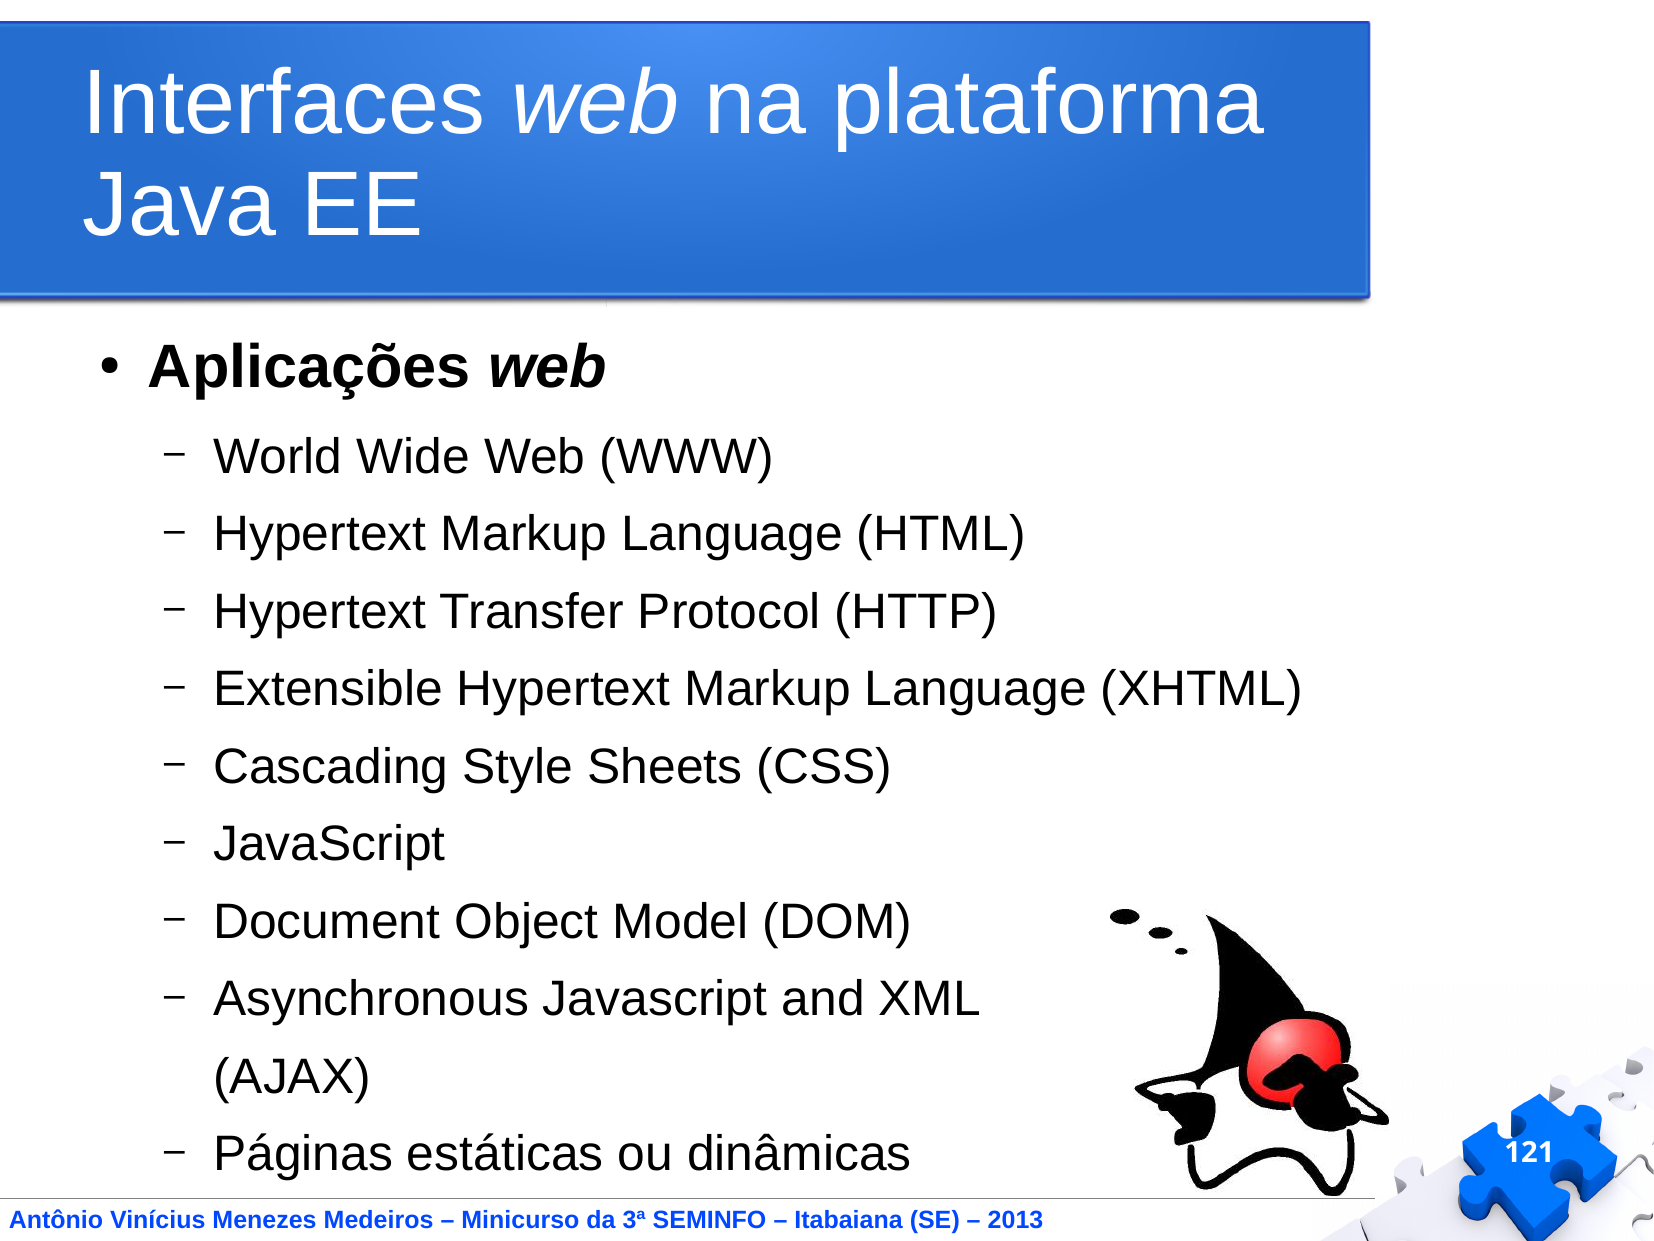

# Interfaces web na plataforma Java EE
Aplicações web
World Wide Web (WWW)
Hypertext Markup Language (HTML)
Hypertext Transfer Protocol (HTTP)
Extensible Hypertext Markup Language (XHTML)
Cascading Style Sheets (CSS)
JavaScript
Document Object Model (DOM)
Asynchronous Javascript and XML
(AJAX)
Páginas estáticas ou dinâmicas
121